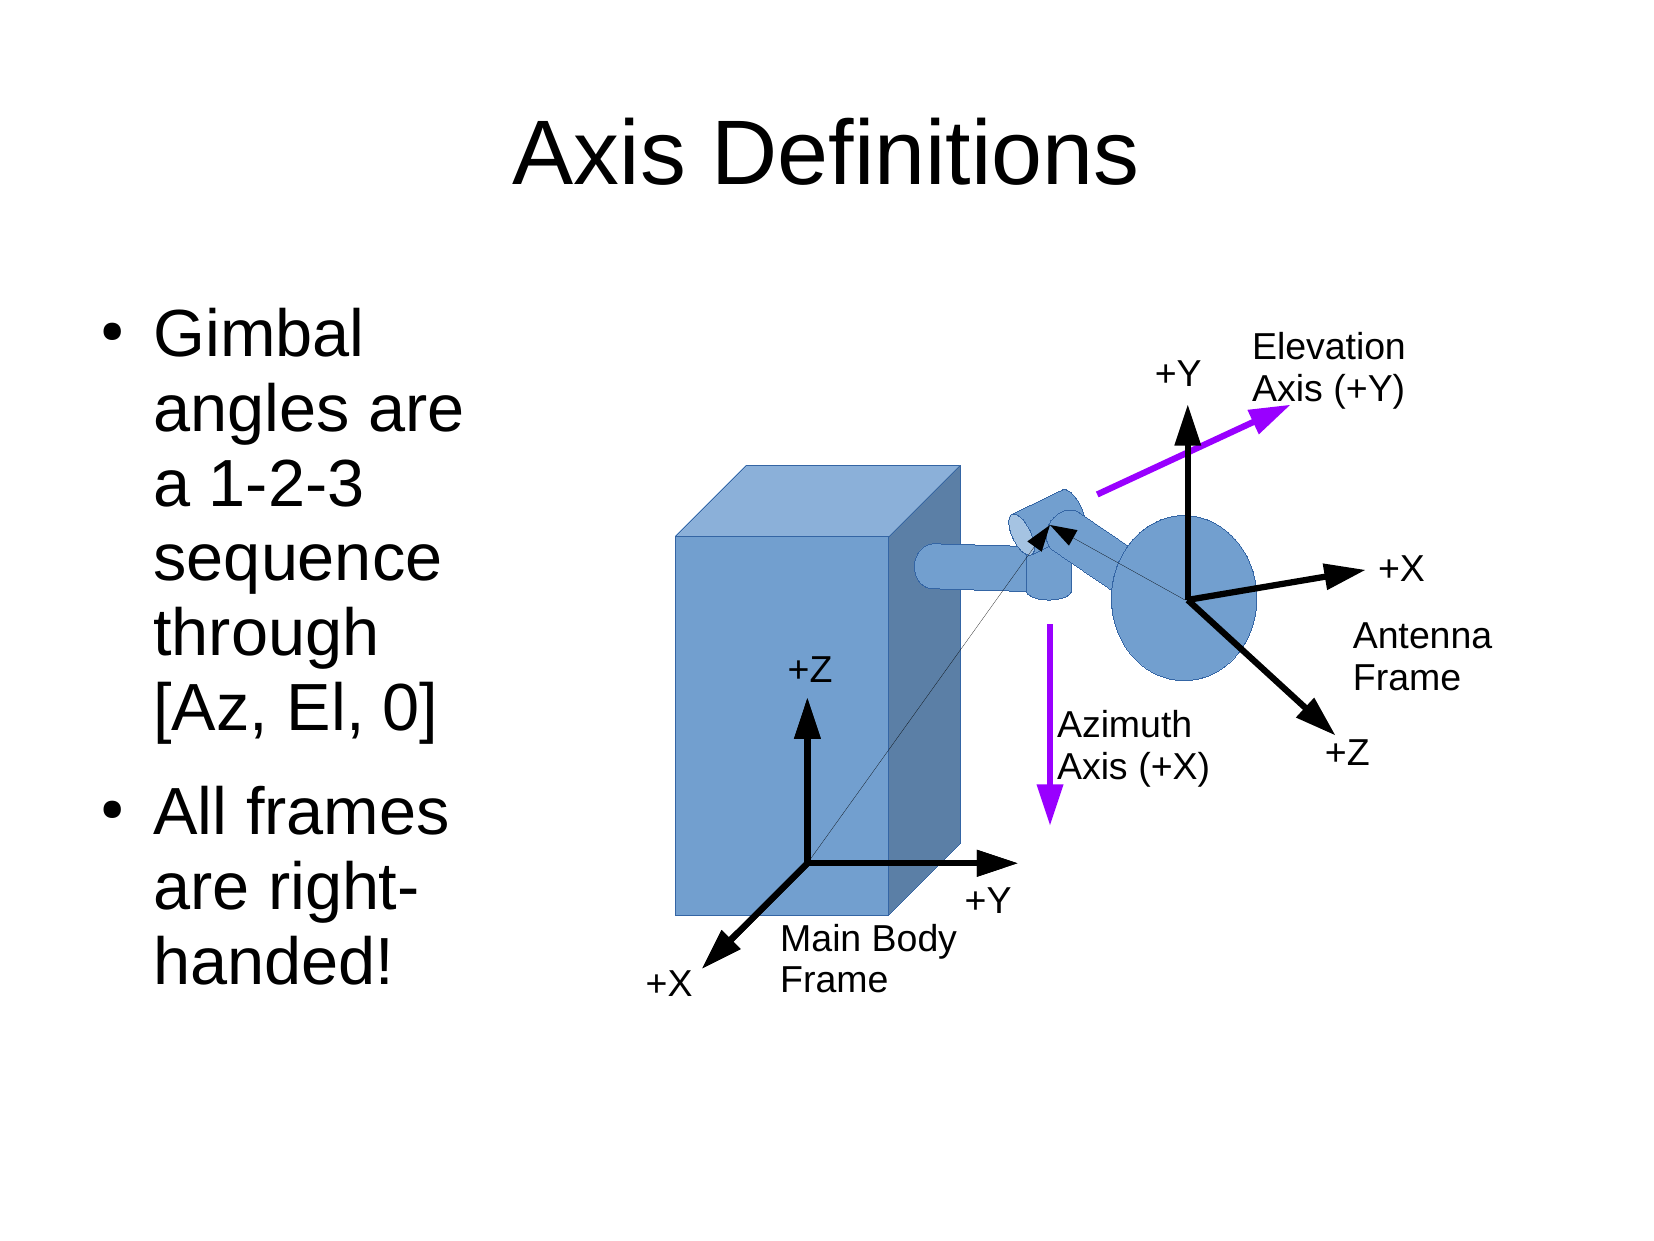

# Axis Definitions
Gimbal angles are a 1-2-3 sequence through [Az, El, 0]
All frames are right-handed!
Elevation
Axis (+Y)
+Y
+X
Antenna
Frame
+Z
Azimuth
Axis (+X)
+Z
+Y
Main Body
Frame
+X